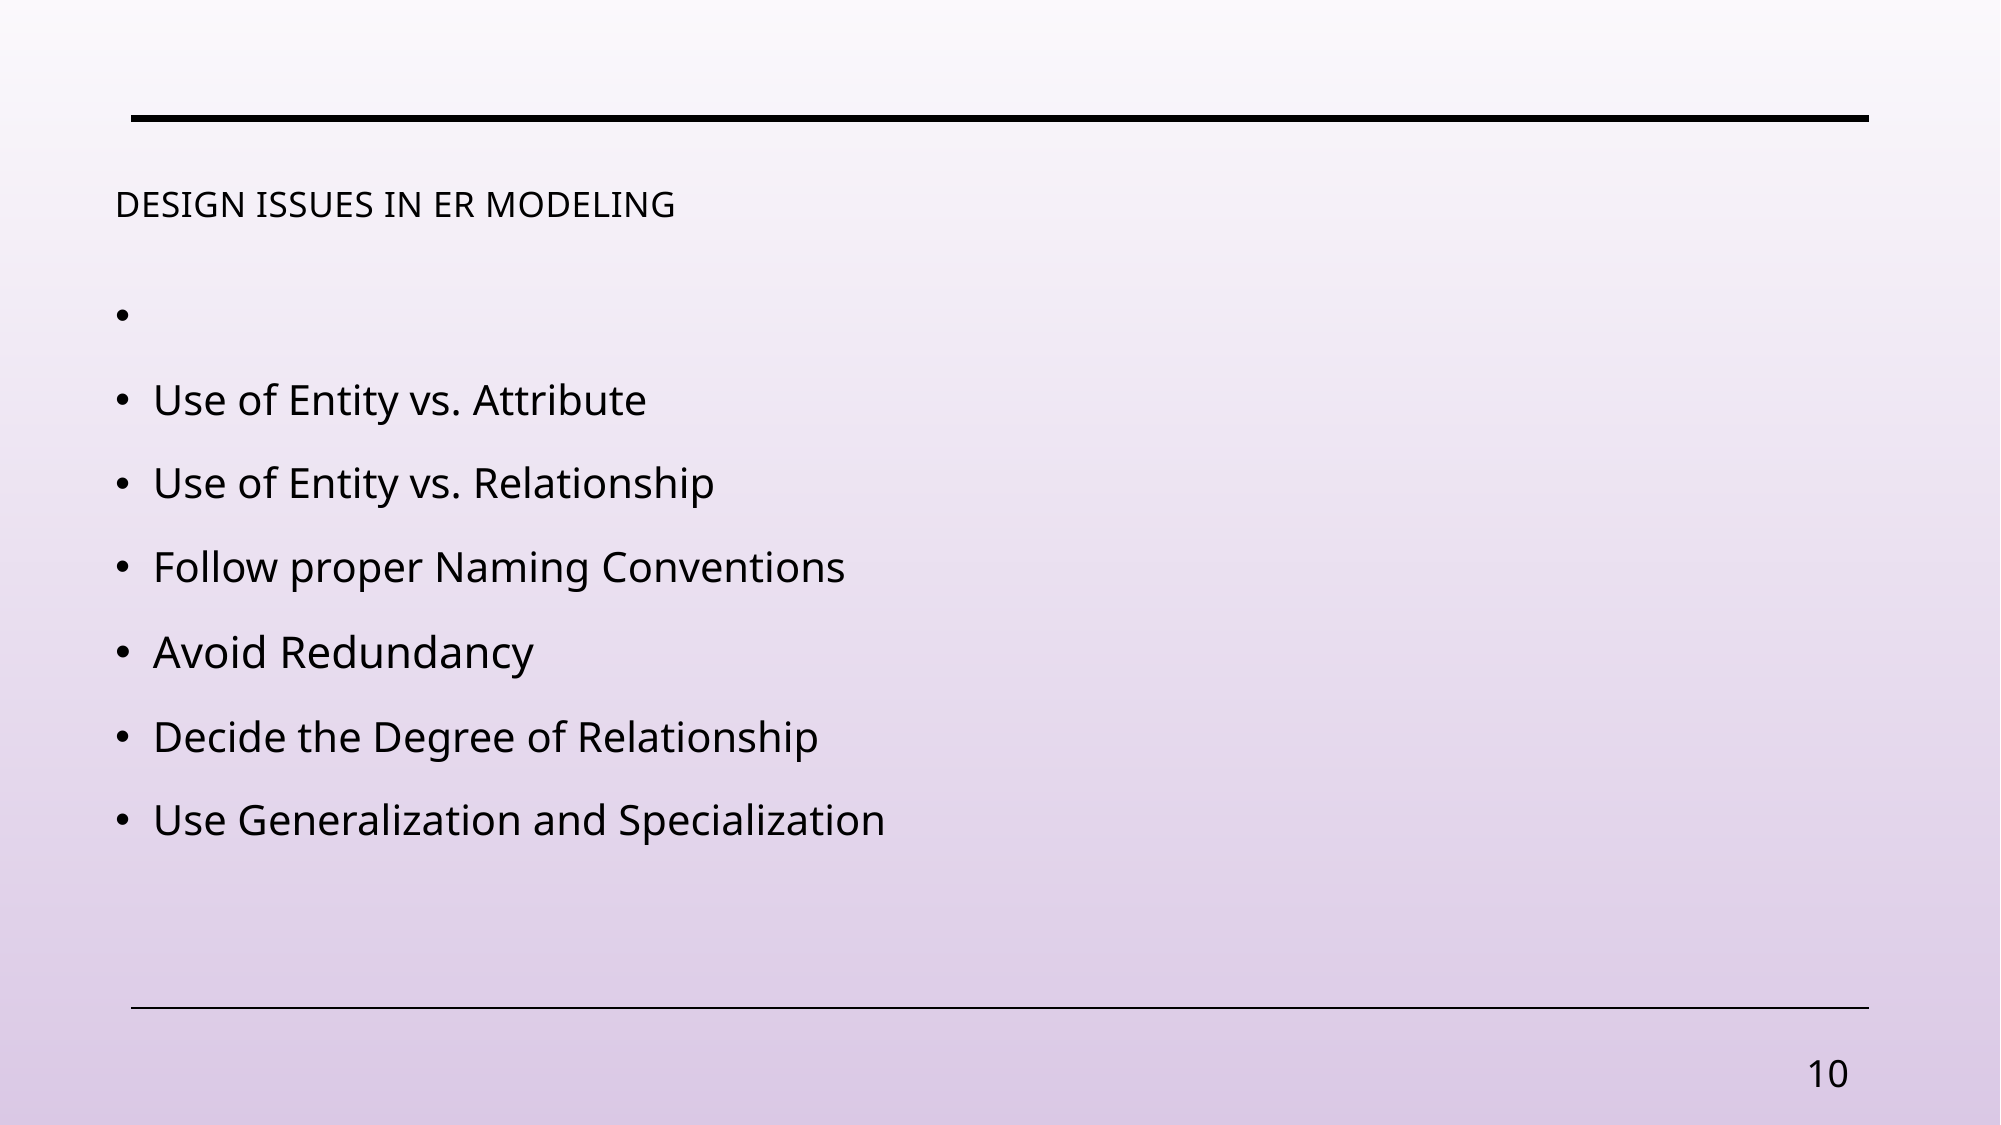

# Design Issues in ER Modeling
Use of Entity vs. Attribute
Use of Entity vs. Relationship
Follow proper Naming Conventions
Avoid Redundancy
Decide the Degree of Relationship
Use Generalization and Specialization